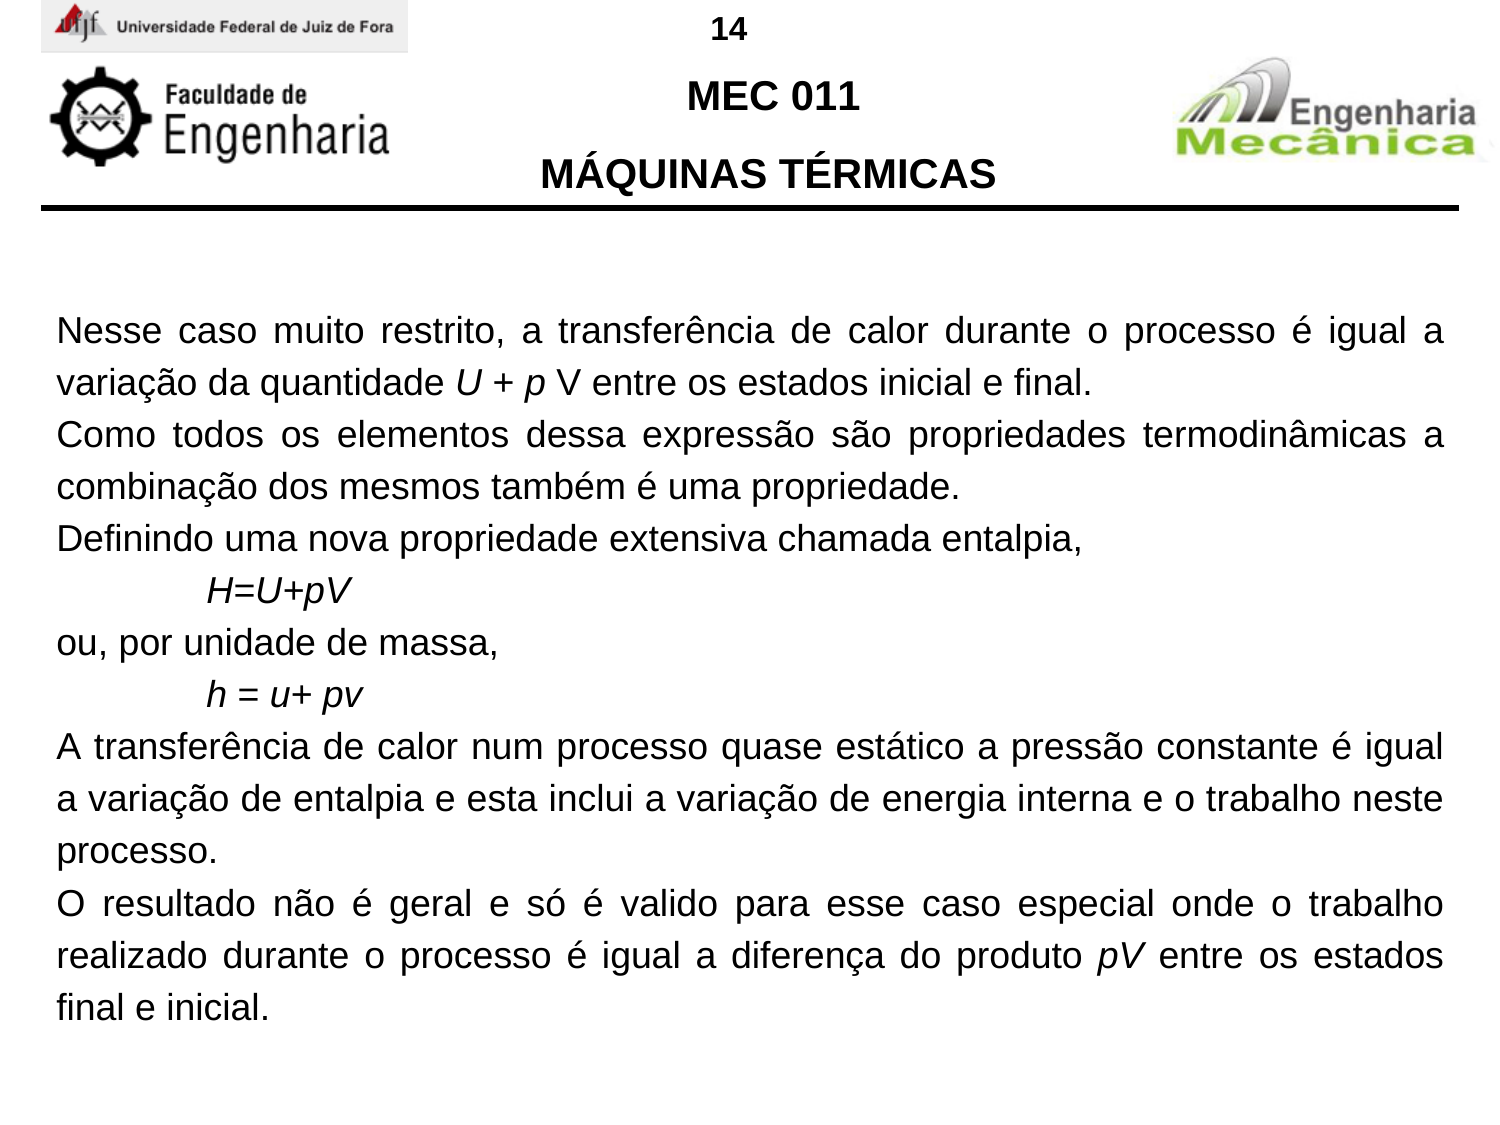

Nesse caso muito restrito, a transferência de calor durante o processo é igual a variação da quantidade U + p V entre os estados inicial e final.
Como todos os elementos dessa expressão são propriedades termodinâmicas a combinação dos mesmos também é uma propriedade.
Definindo uma nova propriedade extensiva chamada entalpia,
	H=U+pV
ou, por unidade de massa,
	h = u+ pv
A transferência de calor num processo quase estático a pressão constante é igual a variação de entalpia e esta inclui a variação de energia interna e o trabalho neste processo.
O resultado não é geral e só é valido para esse caso especial onde o trabalho realizado durante o processo é igual a diferença do produto pV entre os estados final e inicial.